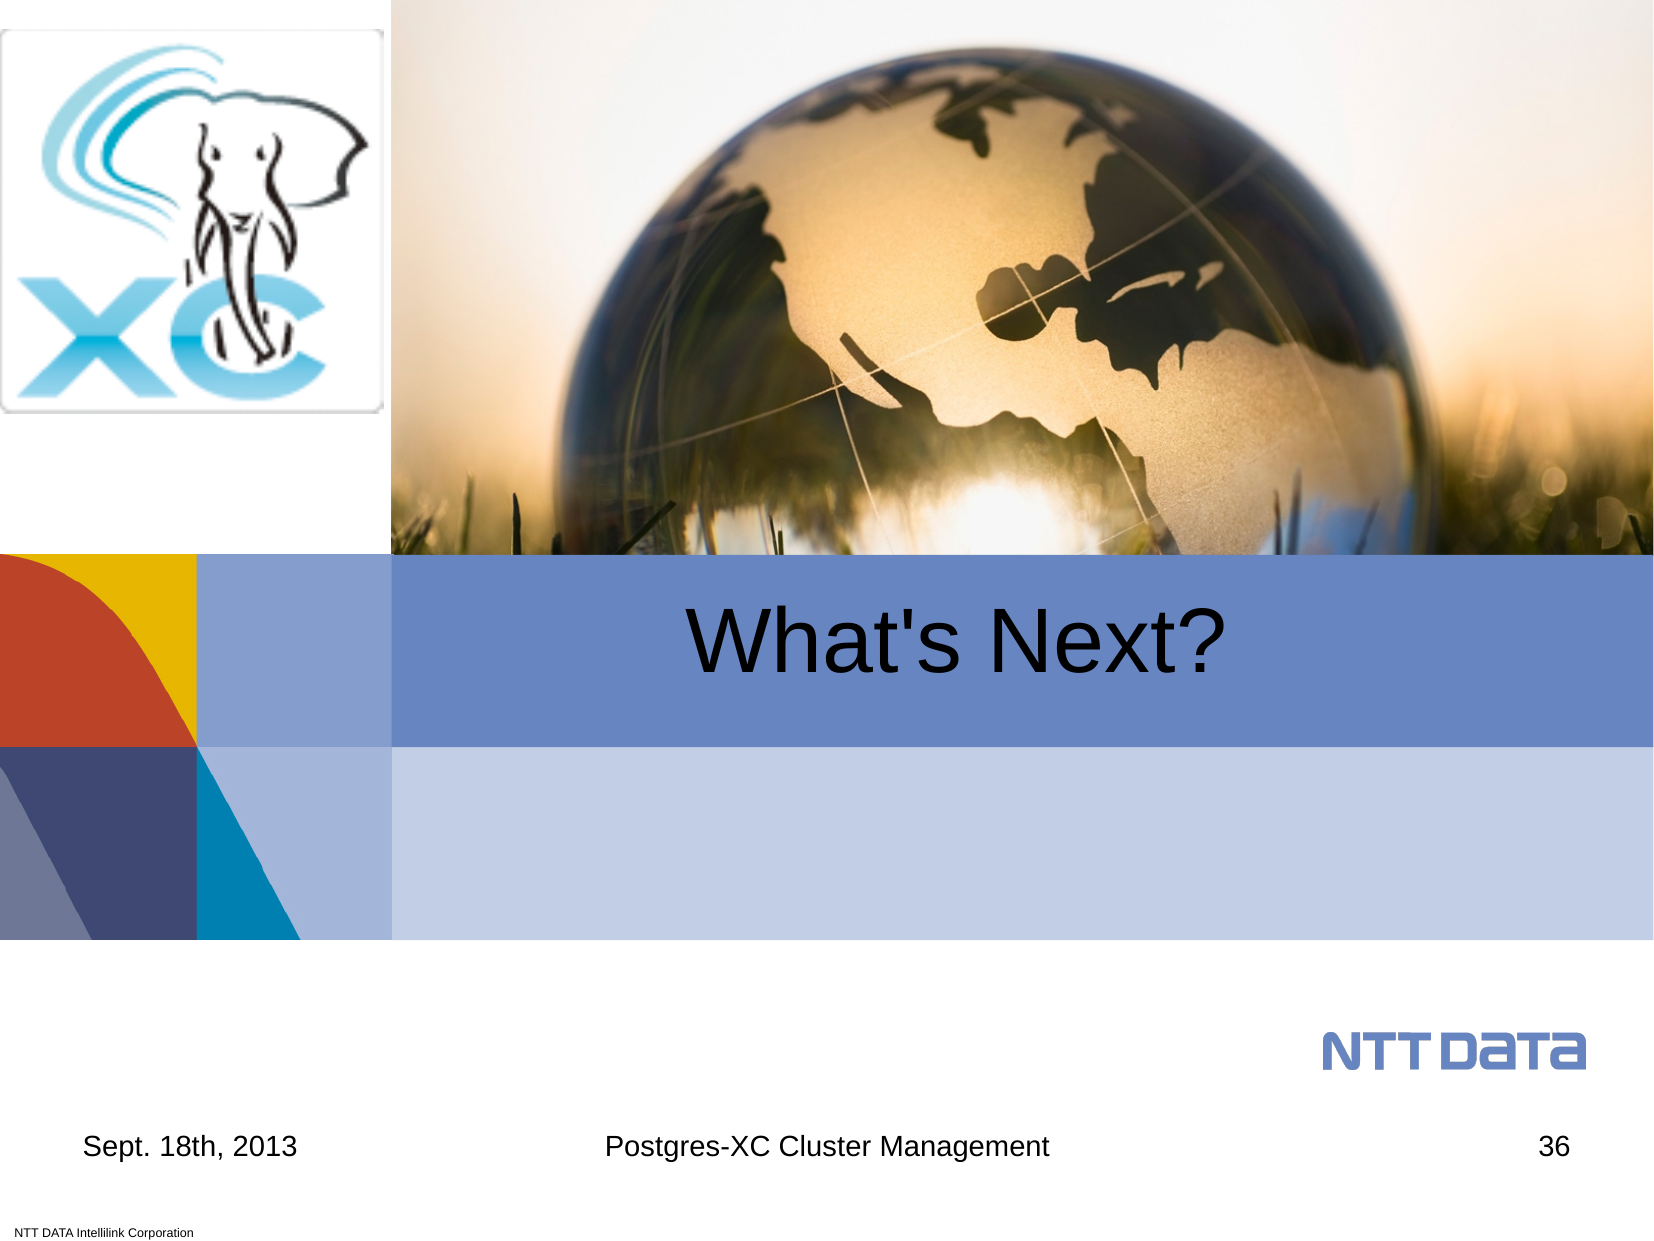

# What's Next?
Sept. 18th, 2013
Postgres-XC Cluster Management
36